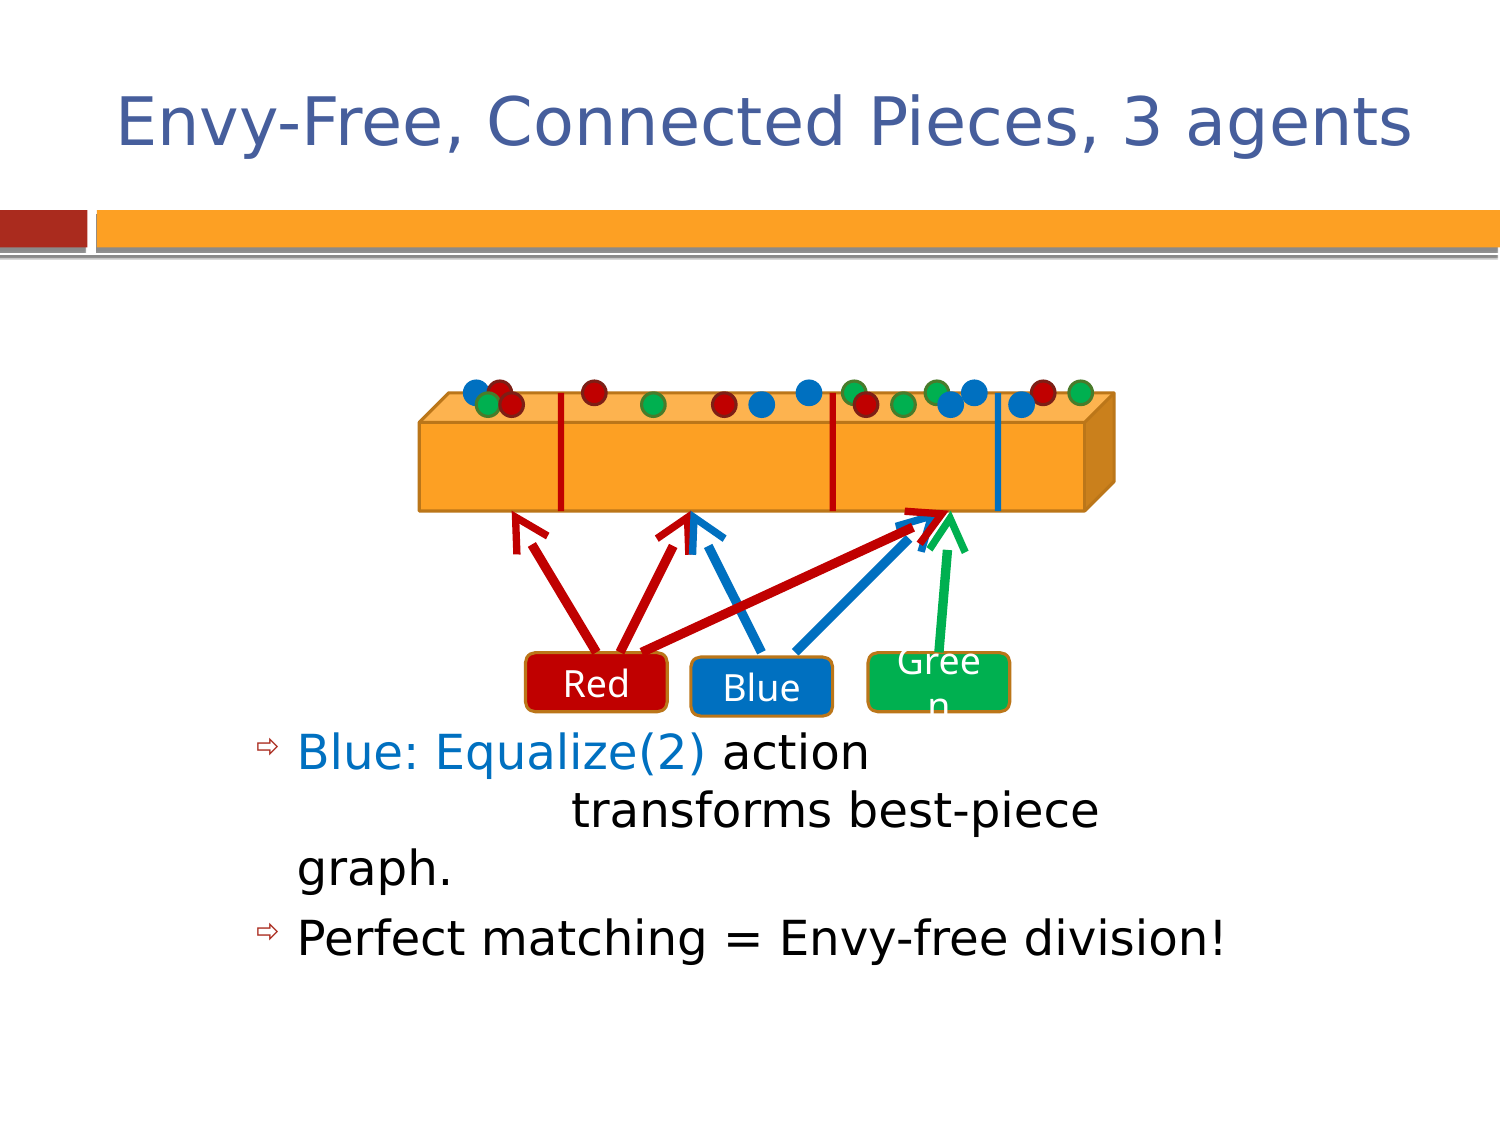

Envy-Free, Connected Pieces, 3 agents
# Blue: Equalize(2) action transforms best-piece graph.
Perfect matching = Envy-free division!
Red
Green
Blue